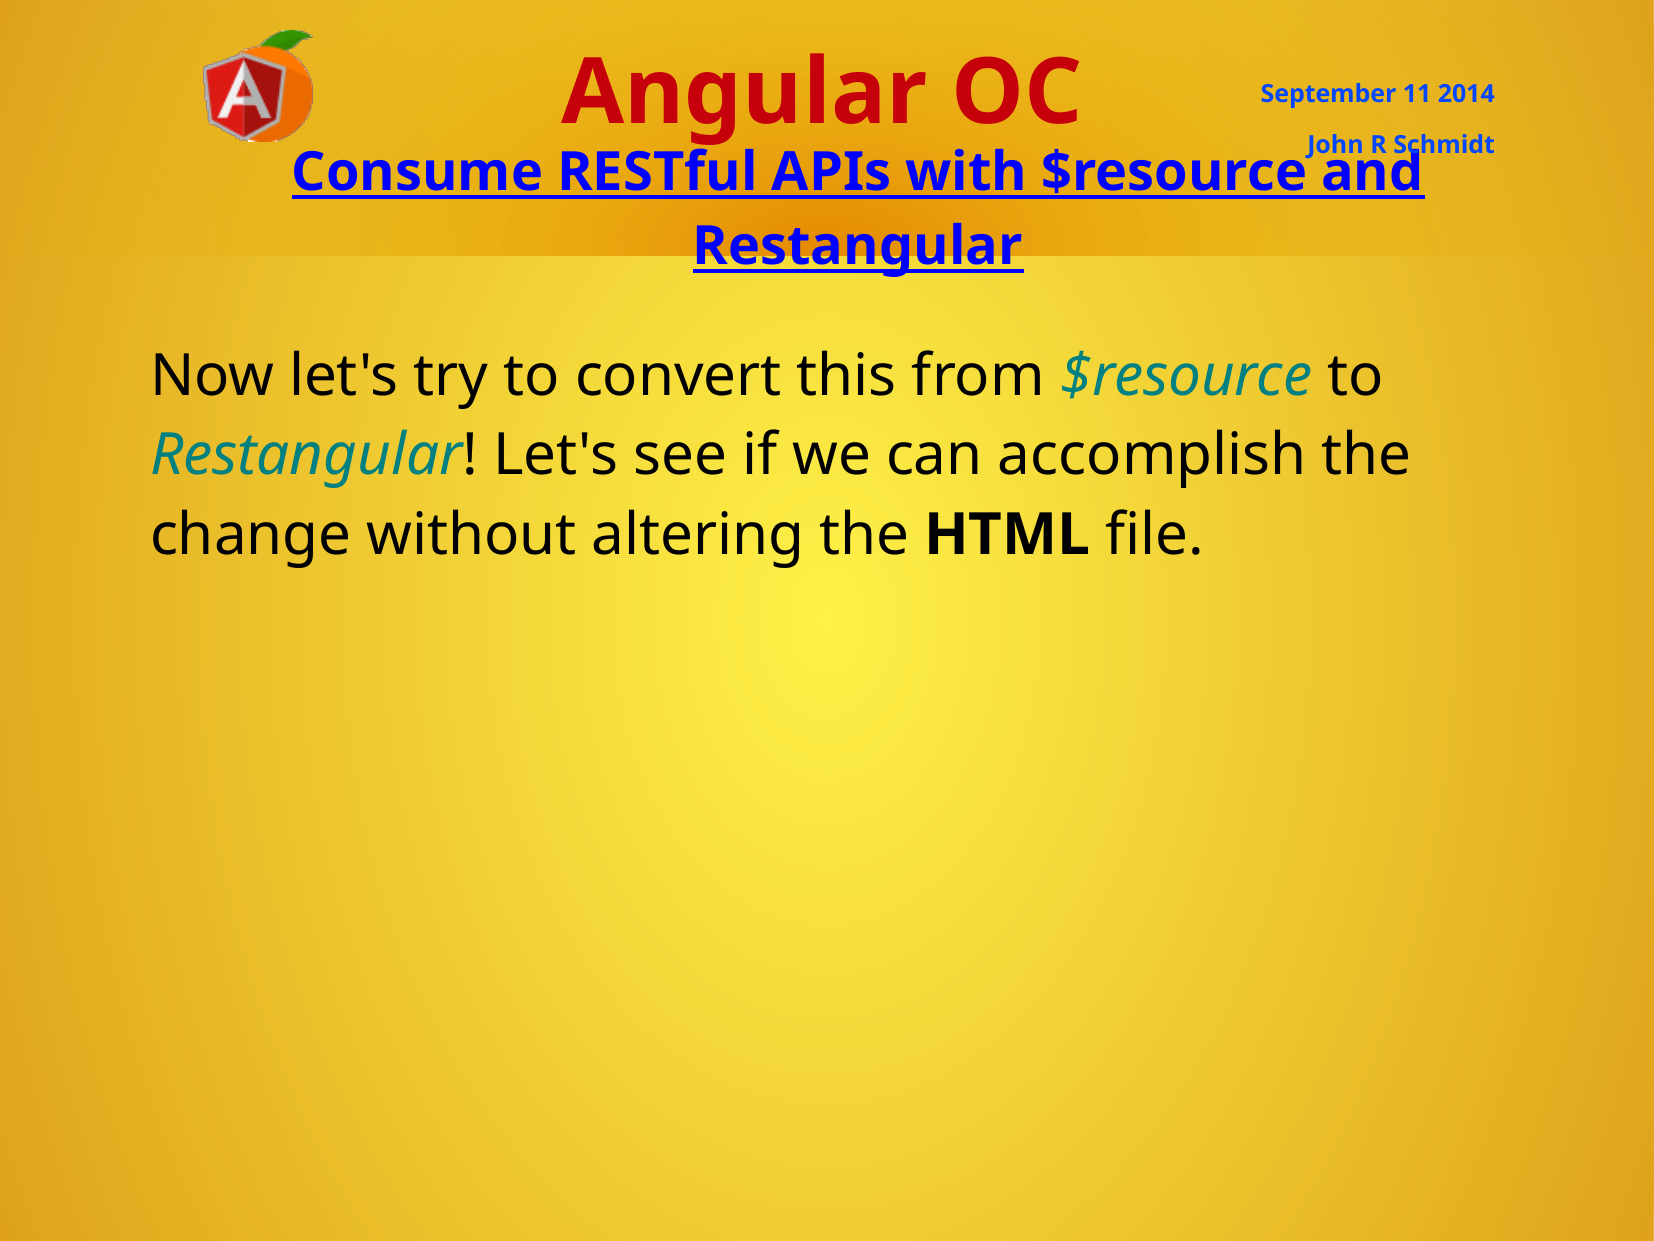

# Angular OC
September 11 2014
John R Schmidt
Consume RESTful APIs with $resource and Restangular
Now let's try to convert this from $resource to Restangular! Let's see if we can accomplish the change without altering the HTML file.